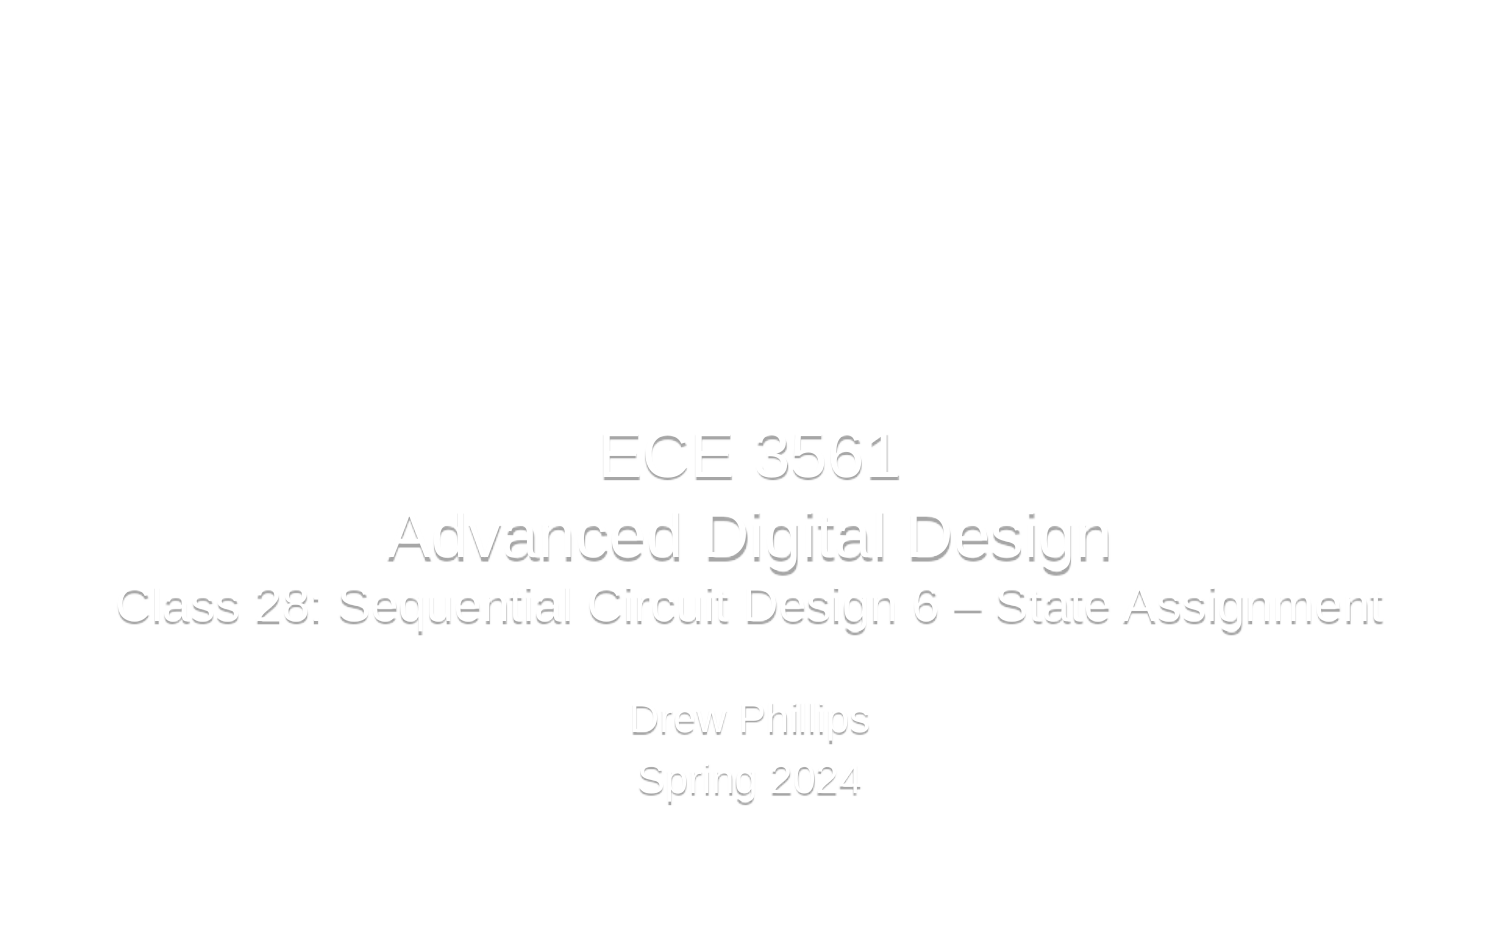

# ECE 3561 Advanced Digital Design Class 28: Sequential Circuit Design 6 – State Assignment
Drew Phillips
Spring 2024